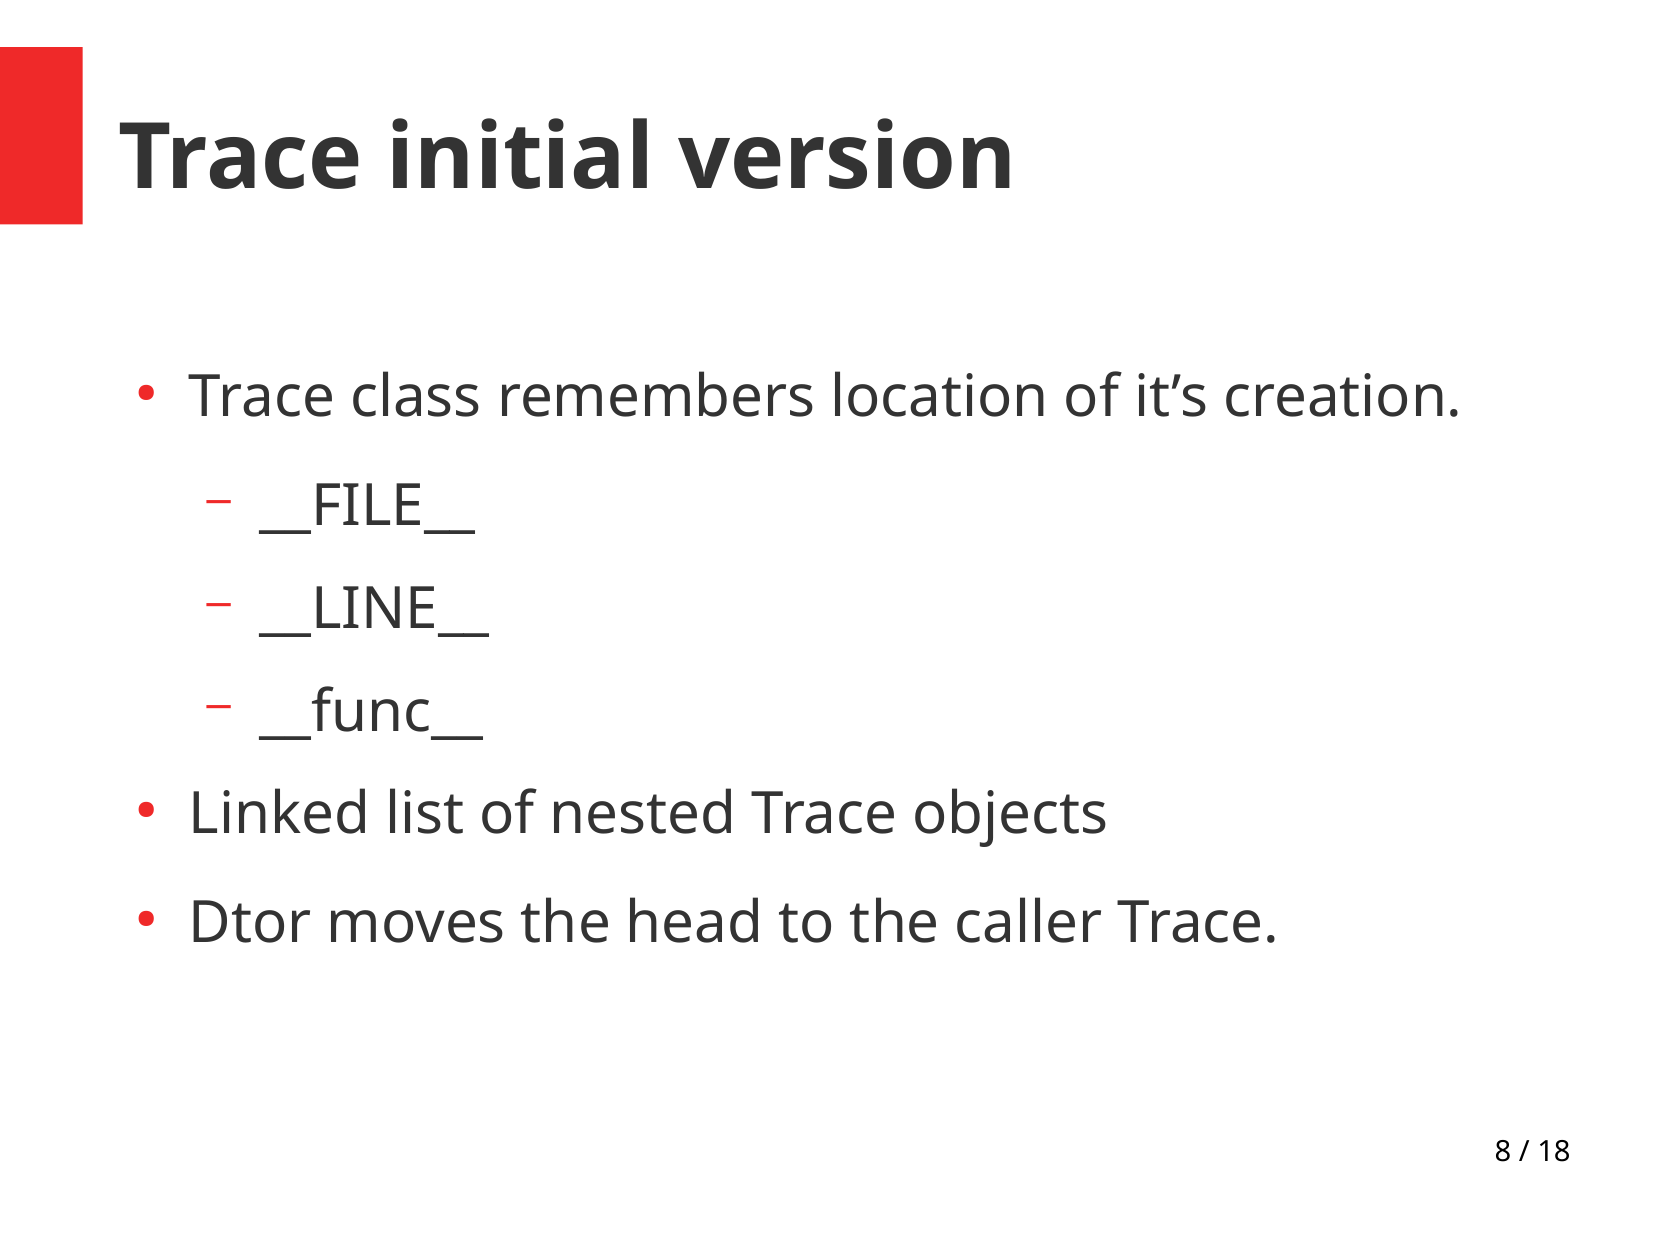

# Trace initial version
Trace class remembers location of it’s creation.
__FILE__
__LINE__
__func__
Linked list of nested Trace objects
Dtor moves the head to the caller Trace.
8